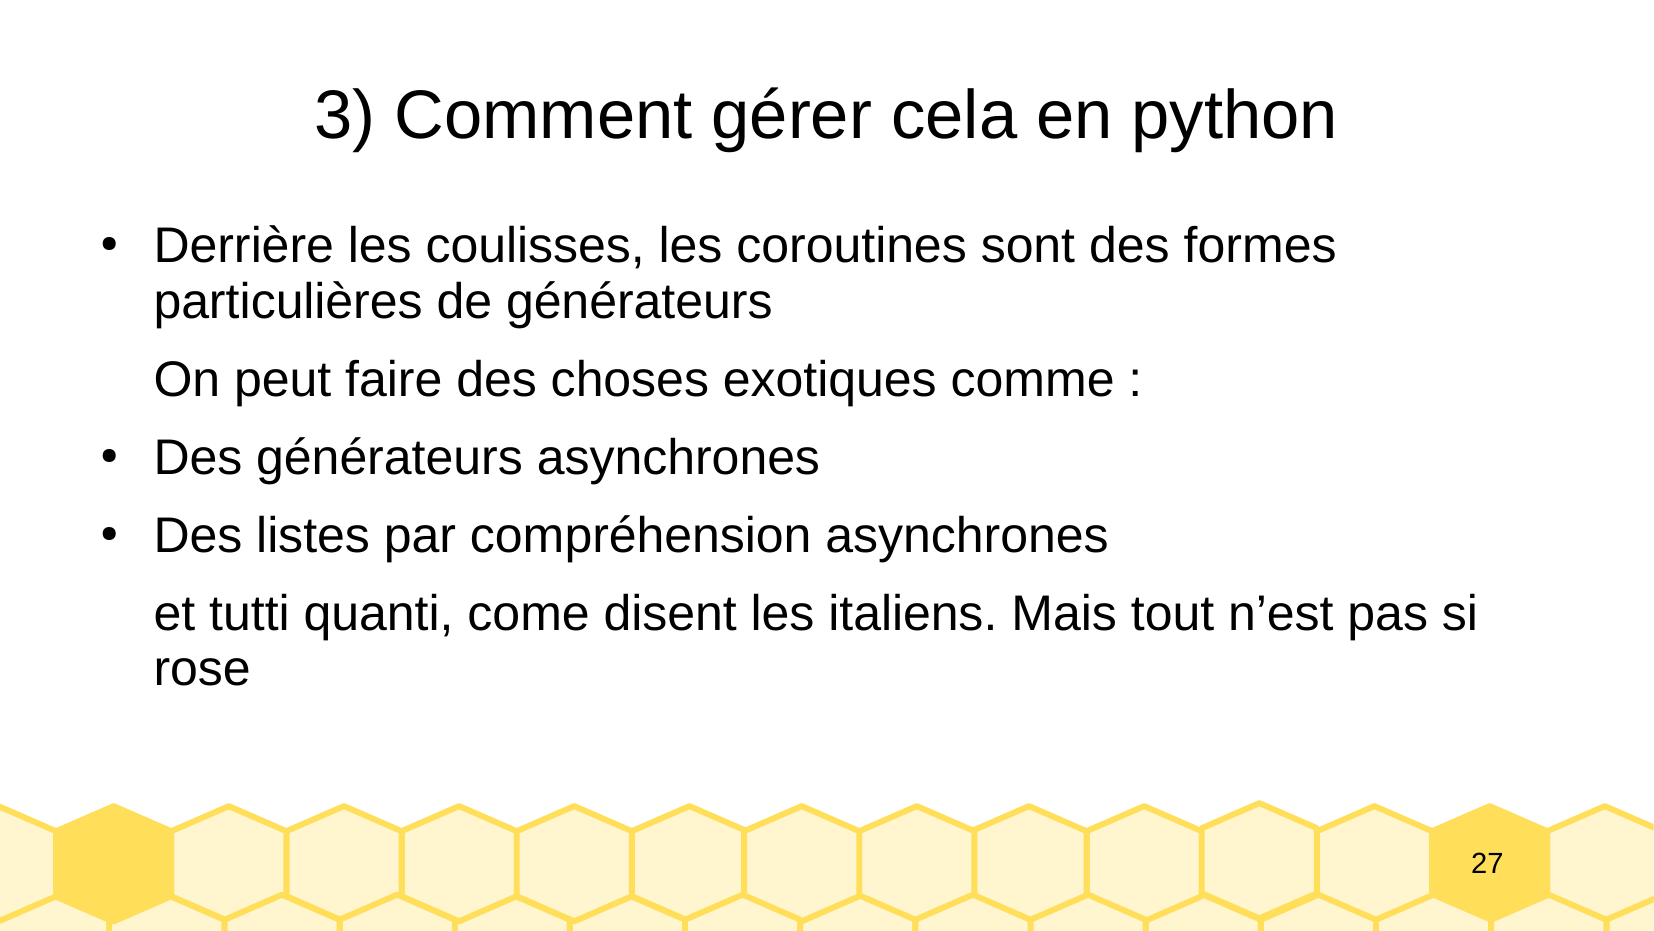

# 3) Comment gérer cela en python
Derrière les coulisses, les coroutines sont des formes particulières de générateurs
On peut faire des choses exotiques comme :
Des générateurs asynchrones
Des listes par compréhension asynchrones
et tutti quanti, come disent les italiens. Mais tout n’est pas si rose